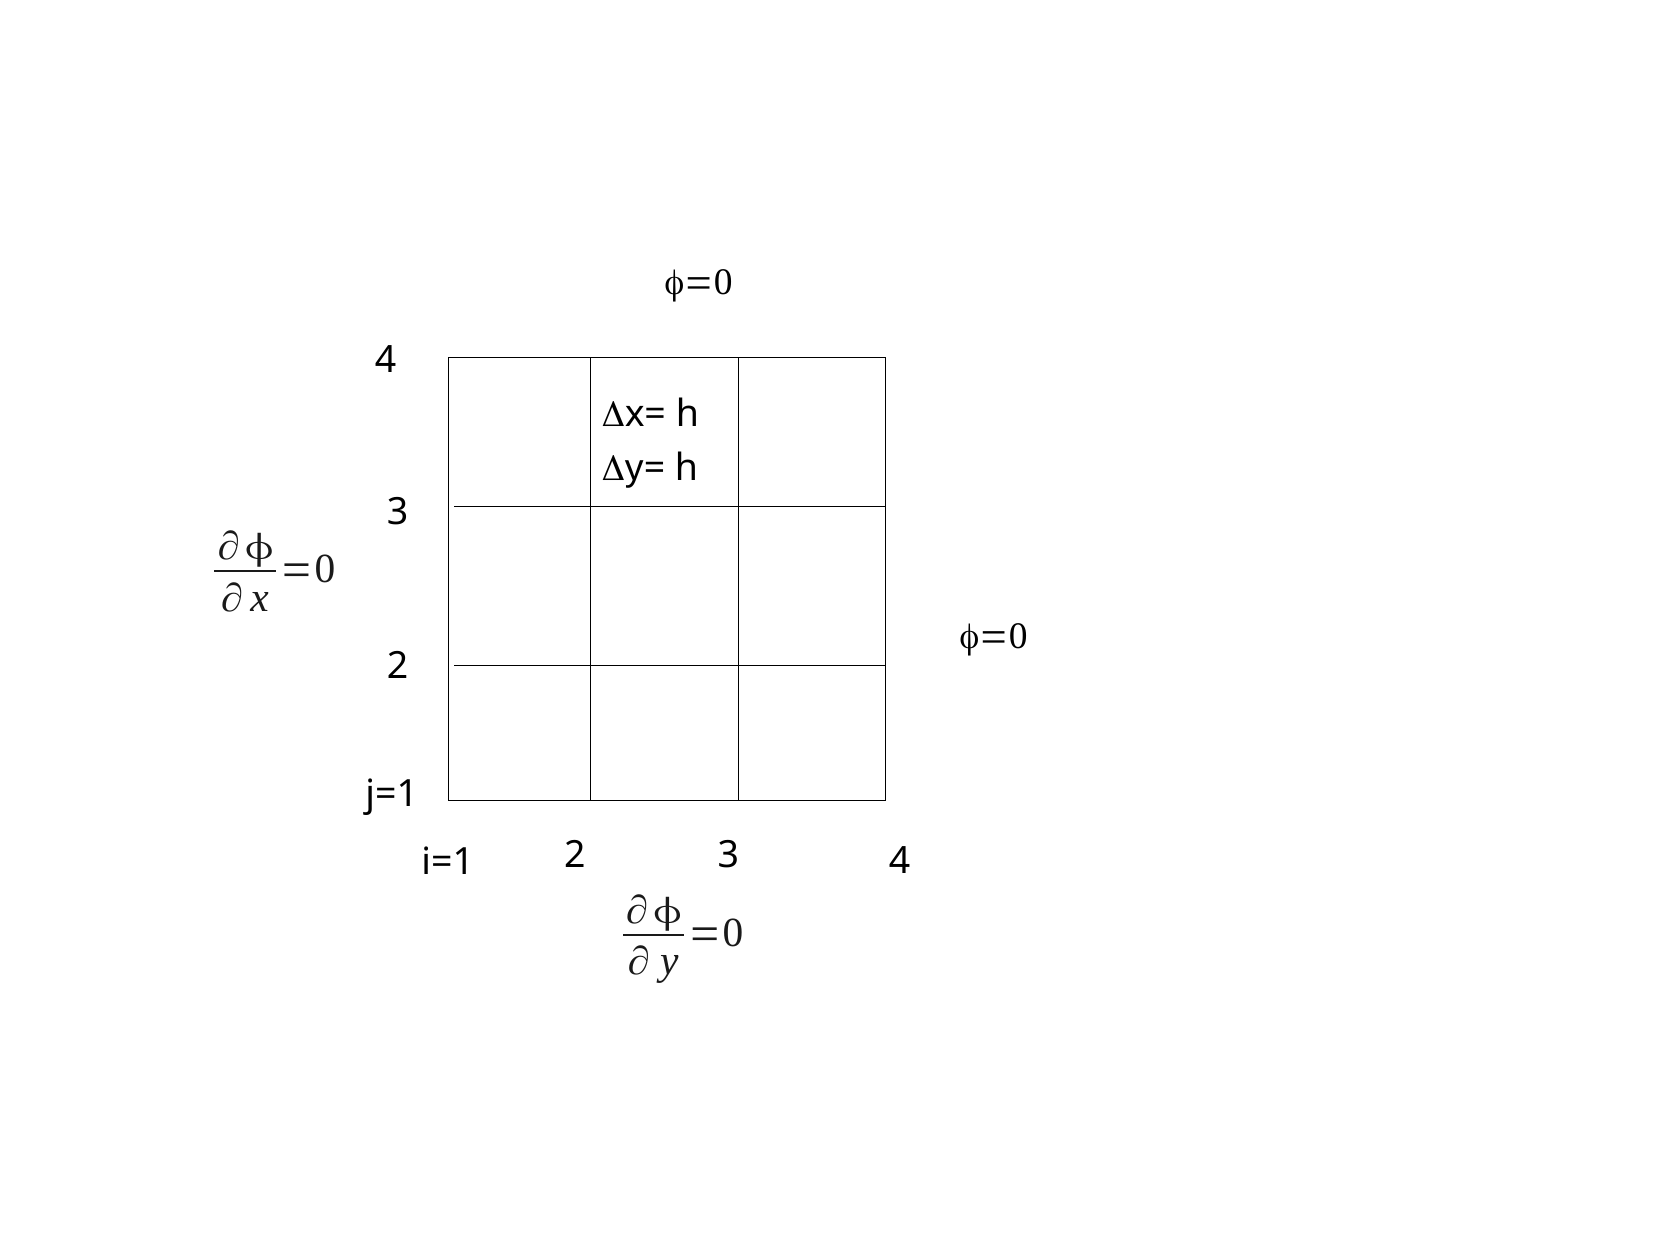

f=0
4
Dx= h
Dy= h
3
f=0
2
j=1
2
3
4
i=1